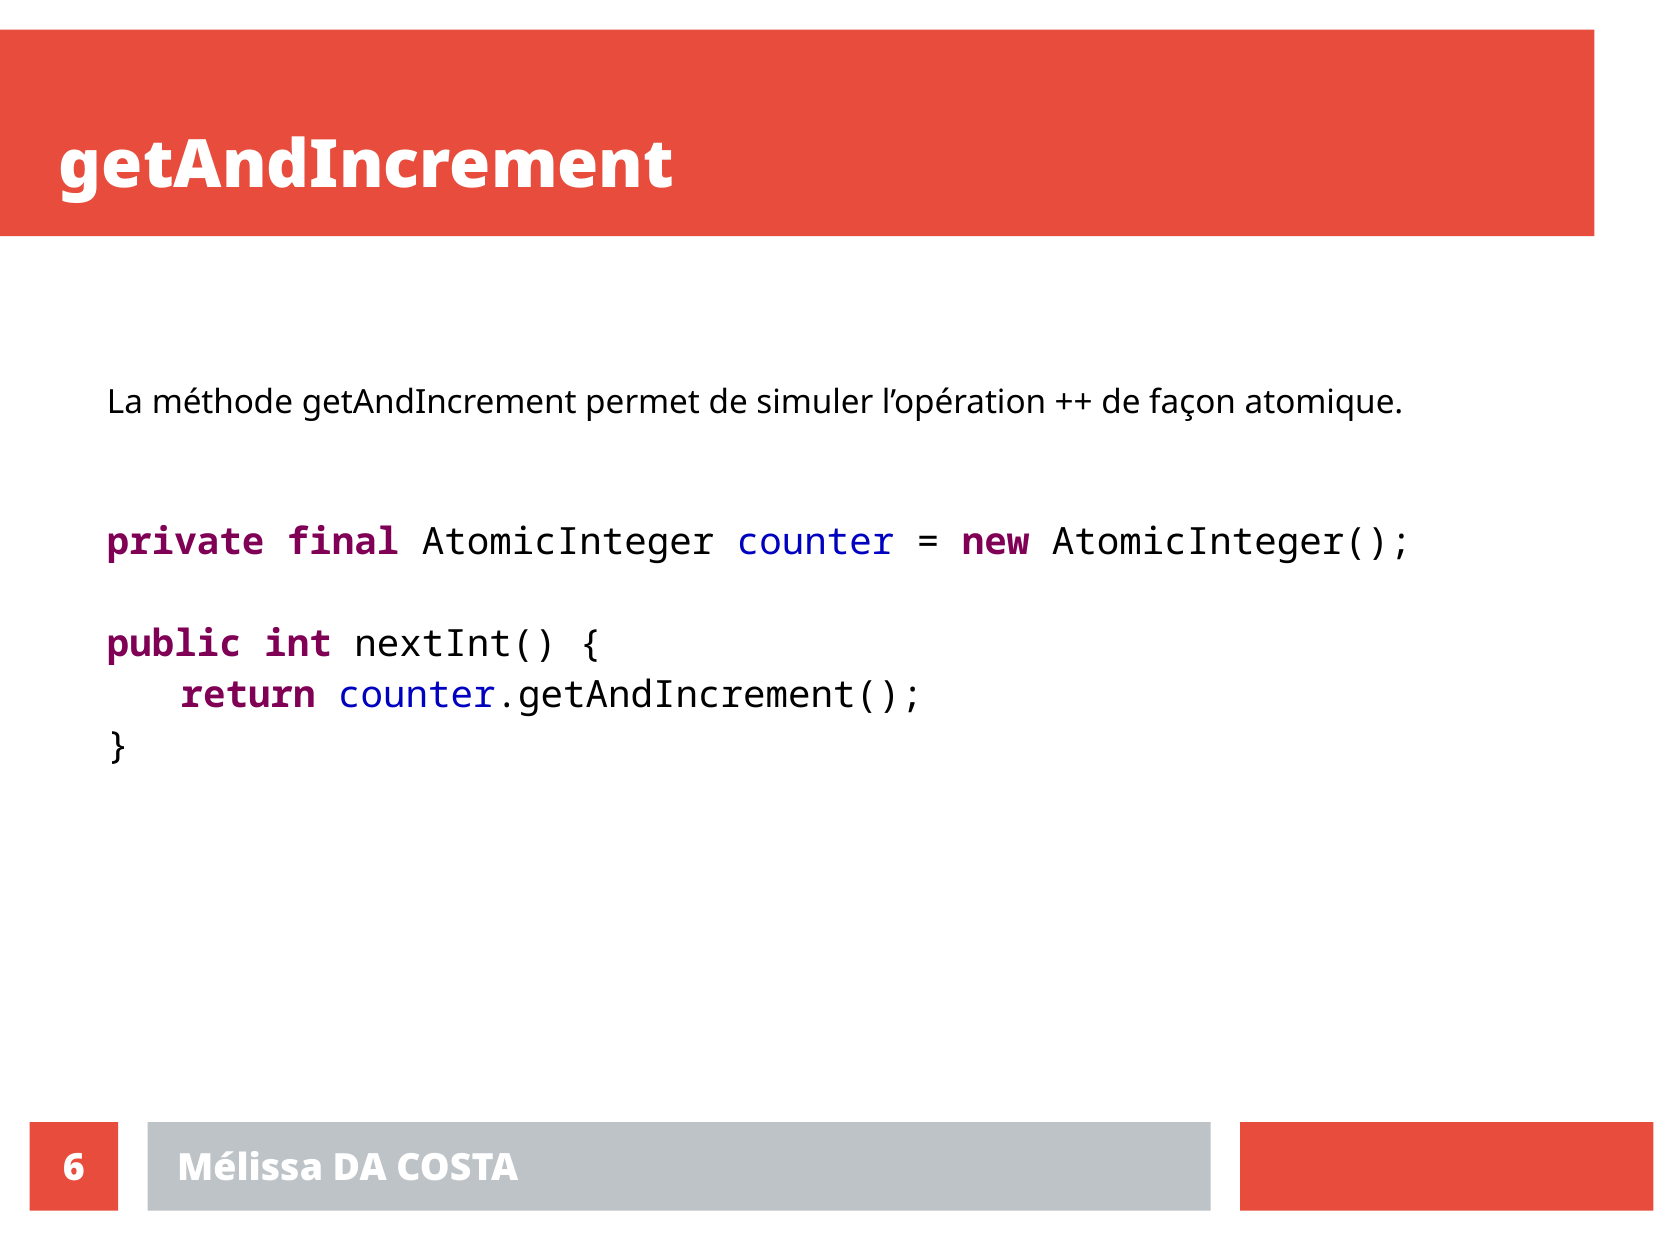

# getAndIncrement
La méthode getAndIncrement permet de simuler l’opération ++ de façon atomique.
private final AtomicInteger counter = new AtomicInteger();
public int nextInt() {
	return counter.getAndIncrement();
}
6
Mélissa DA COSTA